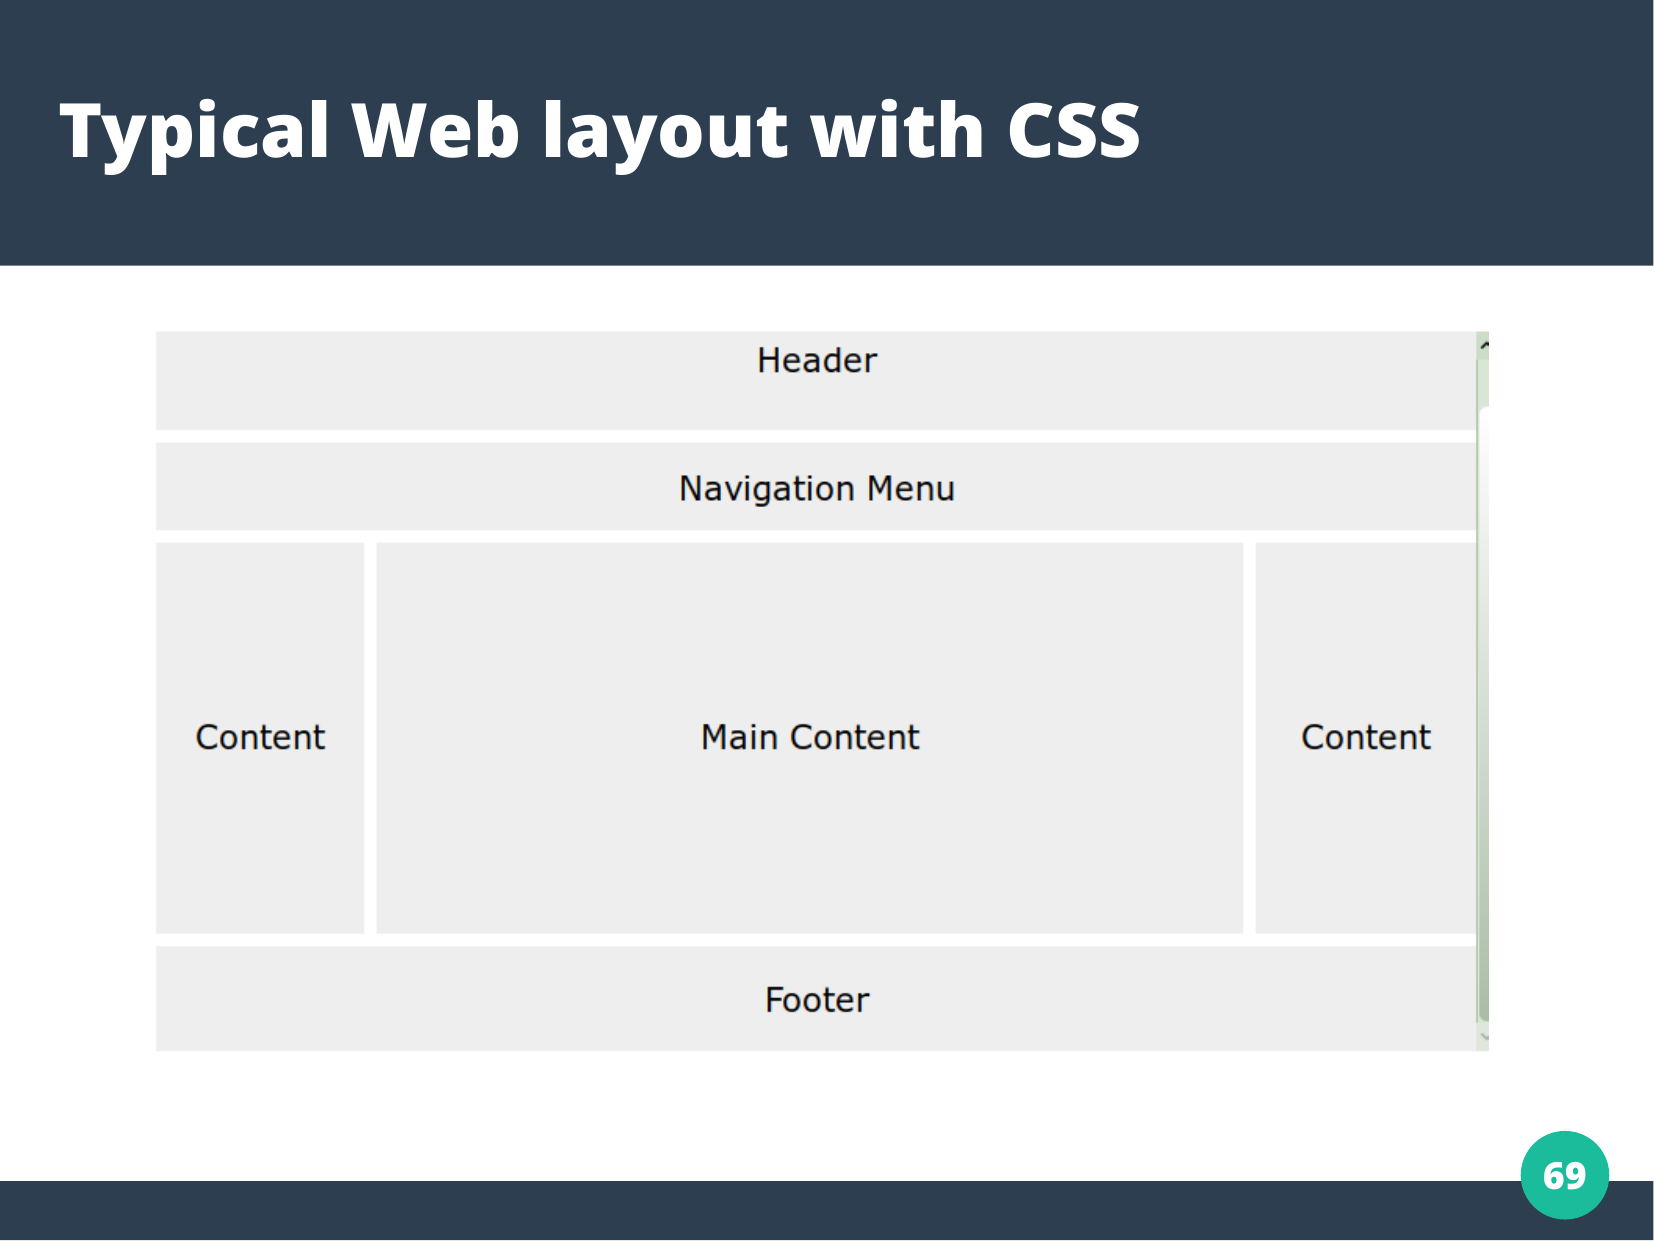

# Typical Web layout with CSS
69